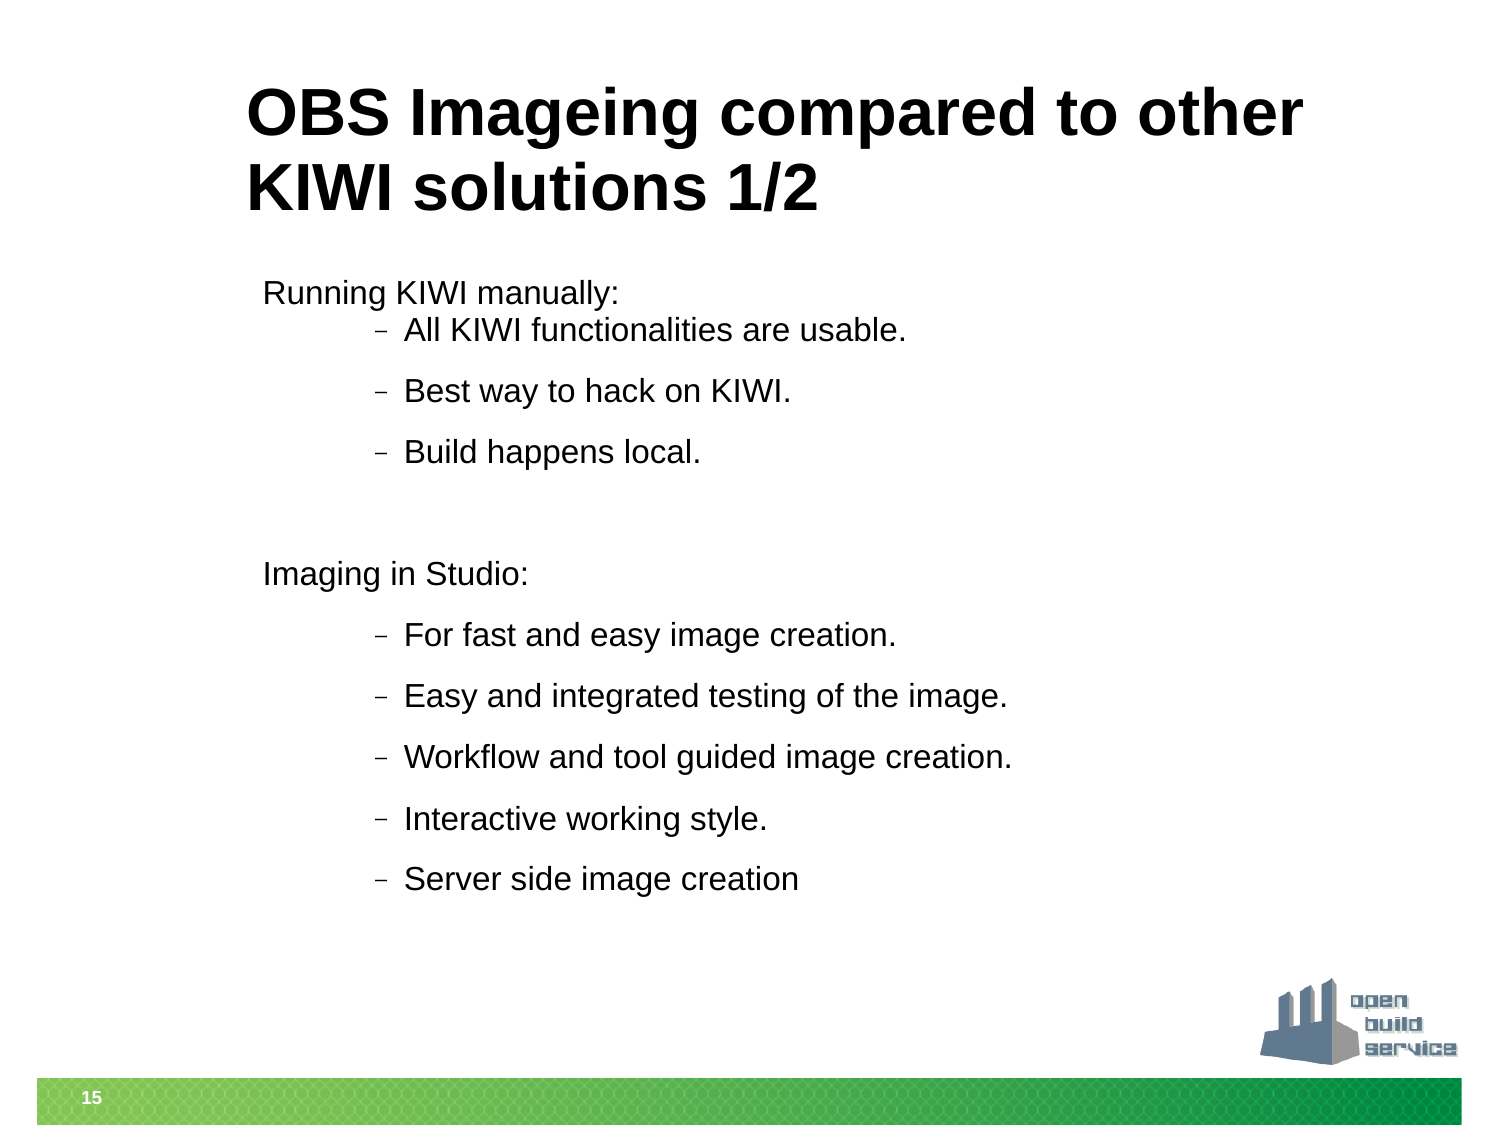

# OBS Imageing compared to other KIWI solutions 1/2
Running KIWI manually:
All KIWI functionalities are usable.
Best way to hack on KIWI.
Build happens local.
Imaging in Studio:
For fast and easy image creation.
Easy and integrated testing of the image.
Workflow and tool guided image creation.
Interactive working style.
Server side image creation